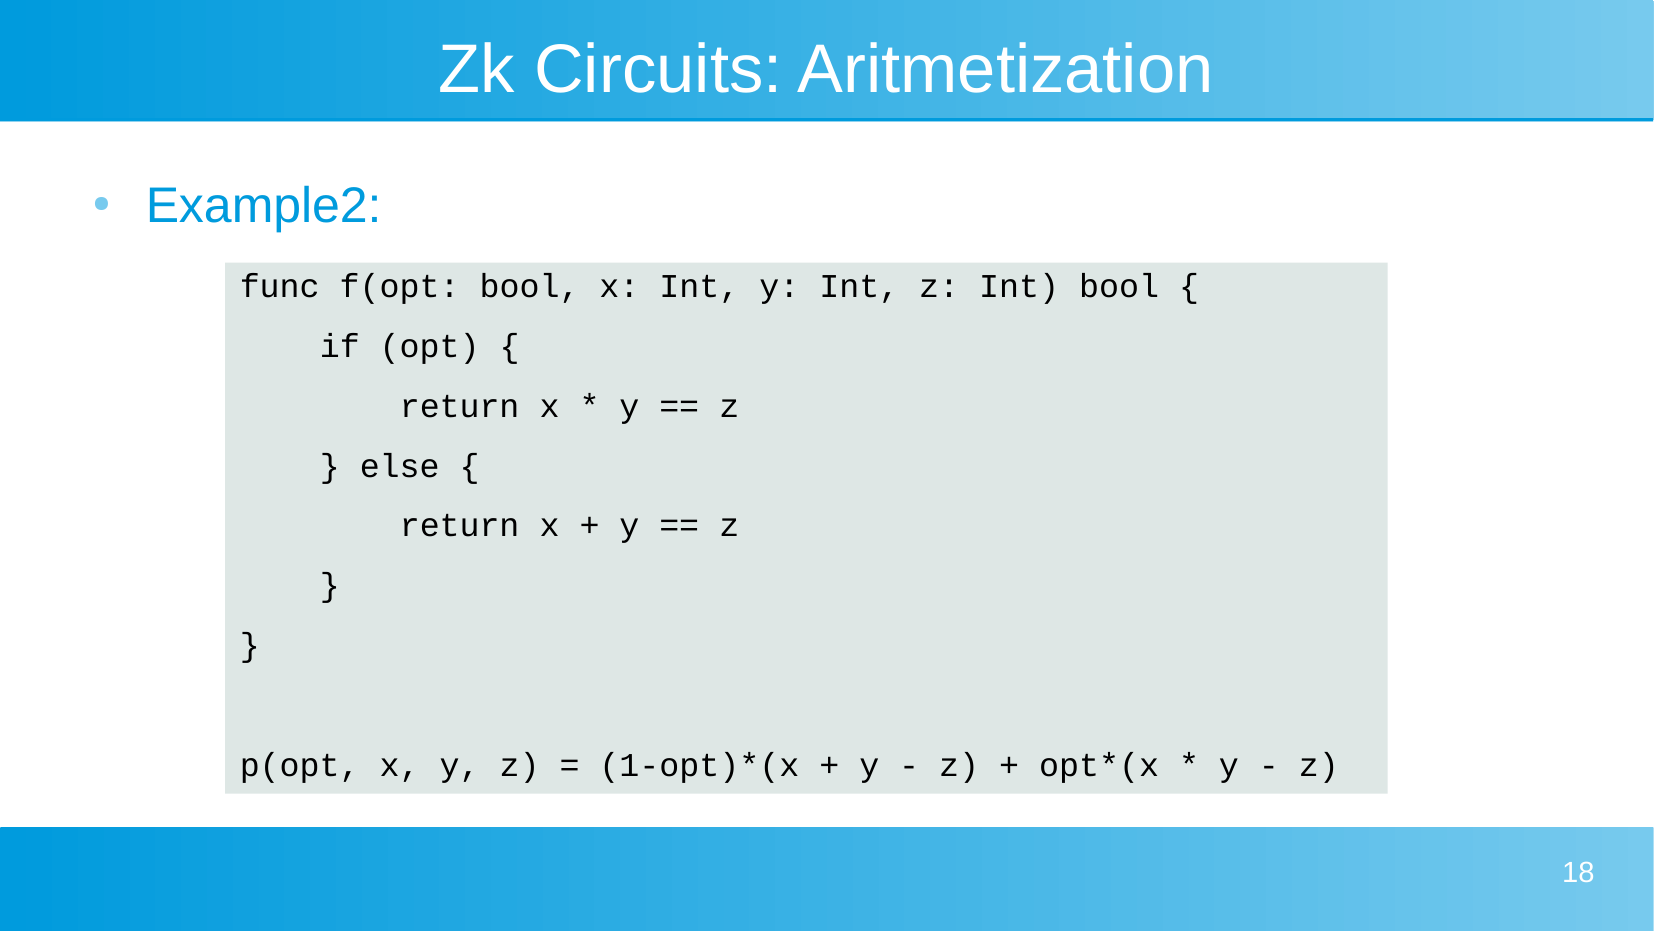

# Zk Circuits: Aritmetization
Example2:
func f(opt: bool, x: Int, y: Int, z: Int) bool {
 if (opt) {
 return x * y == z
 } else {
 return x + y == z
 }
}
p(opt, x, y, z) = (1-opt)*(x + y - z) + opt*(x * y - z)
18